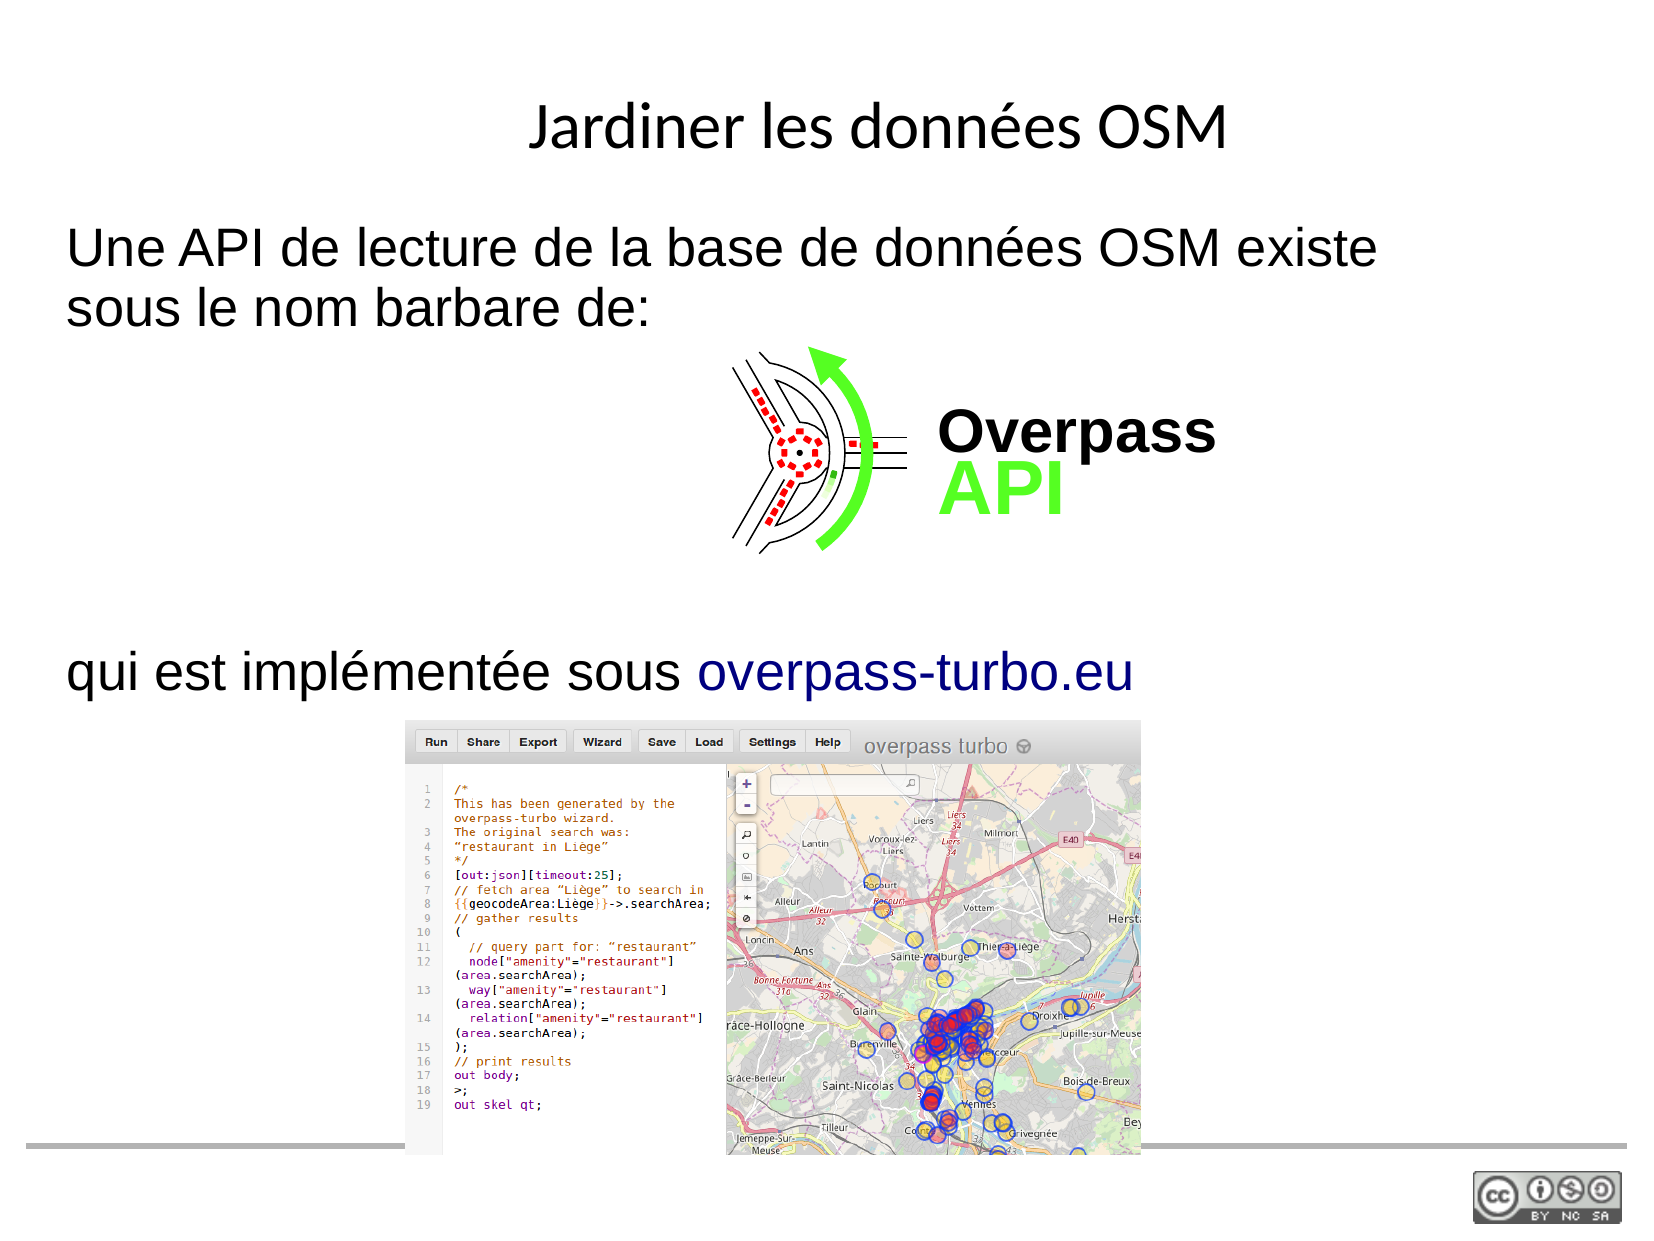

# Jardiner les données OSM
Une API de lecture de la base de données OSM existe sous le nom barbare de:
qui est implémentée sous overpass-turbo.eu